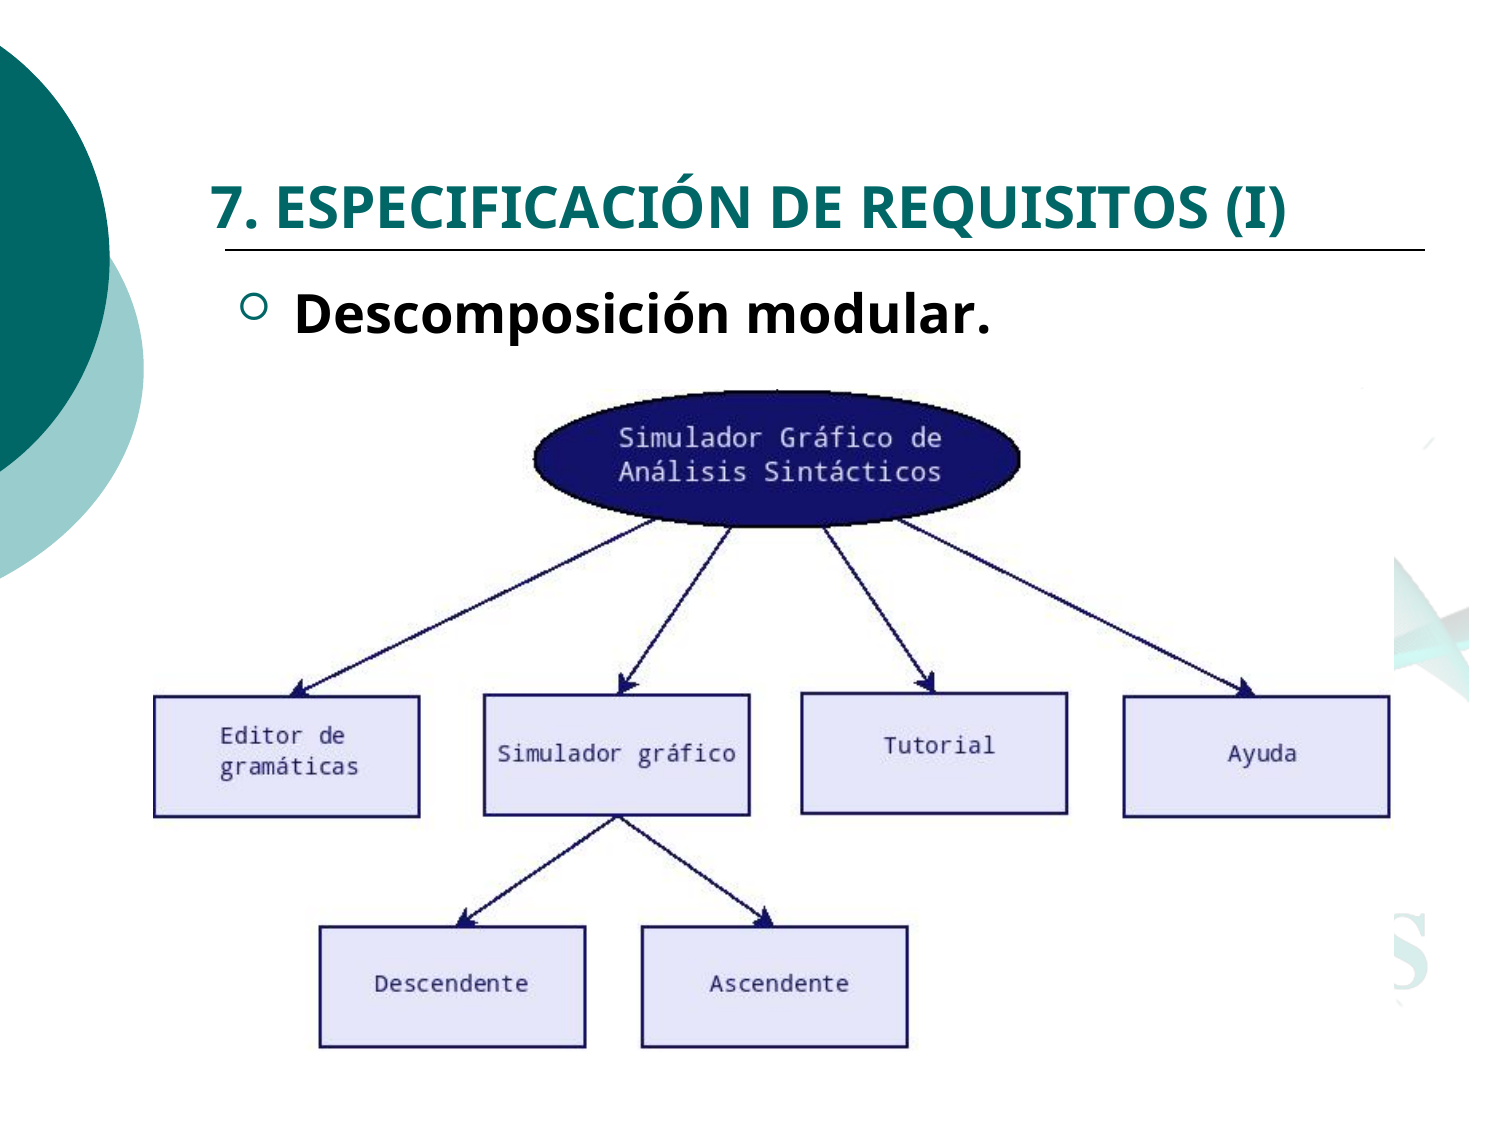

# 7. ESPECIFICACIÓN DE REQUISITOS (I)
Descomposición modular.